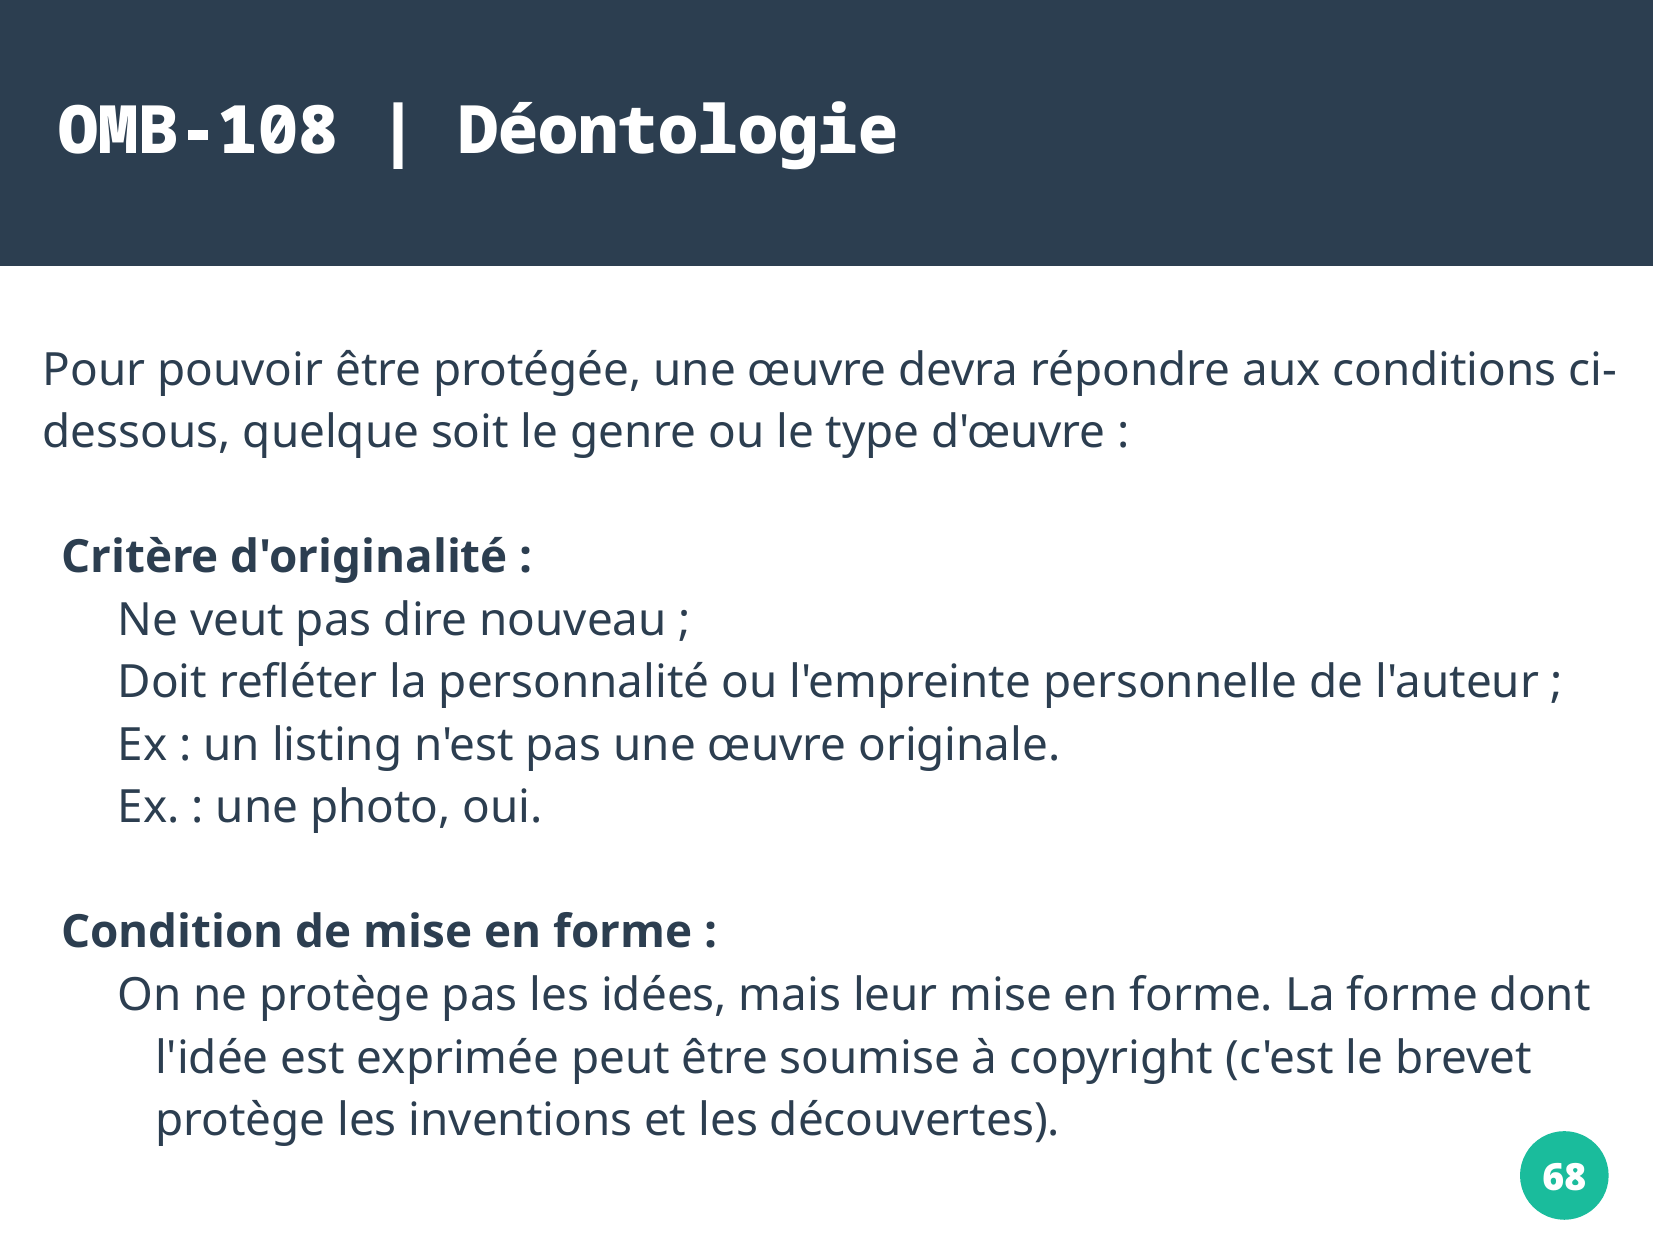

# OMB-108 | Déontologie
Pour pouvoir être protégée, une œuvre devra répondre aux conditions ci-dessous, quelque soit le genre ou le type d'œuvre :
Critère d'originalité :
Ne veut pas dire nouveau ;
Doit refléter la personnalité ou l'empreinte personnelle de l'auteur ;
Ex : un listing n'est pas une œuvre originale.
Ex. : une photo, oui.
Condition de mise en forme :
On ne protège pas les idées, mais leur mise en forme. La forme dont l'idée est exprimée peut être soumise à copyright (c'est le brevet protège les inventions et les découvertes).
68